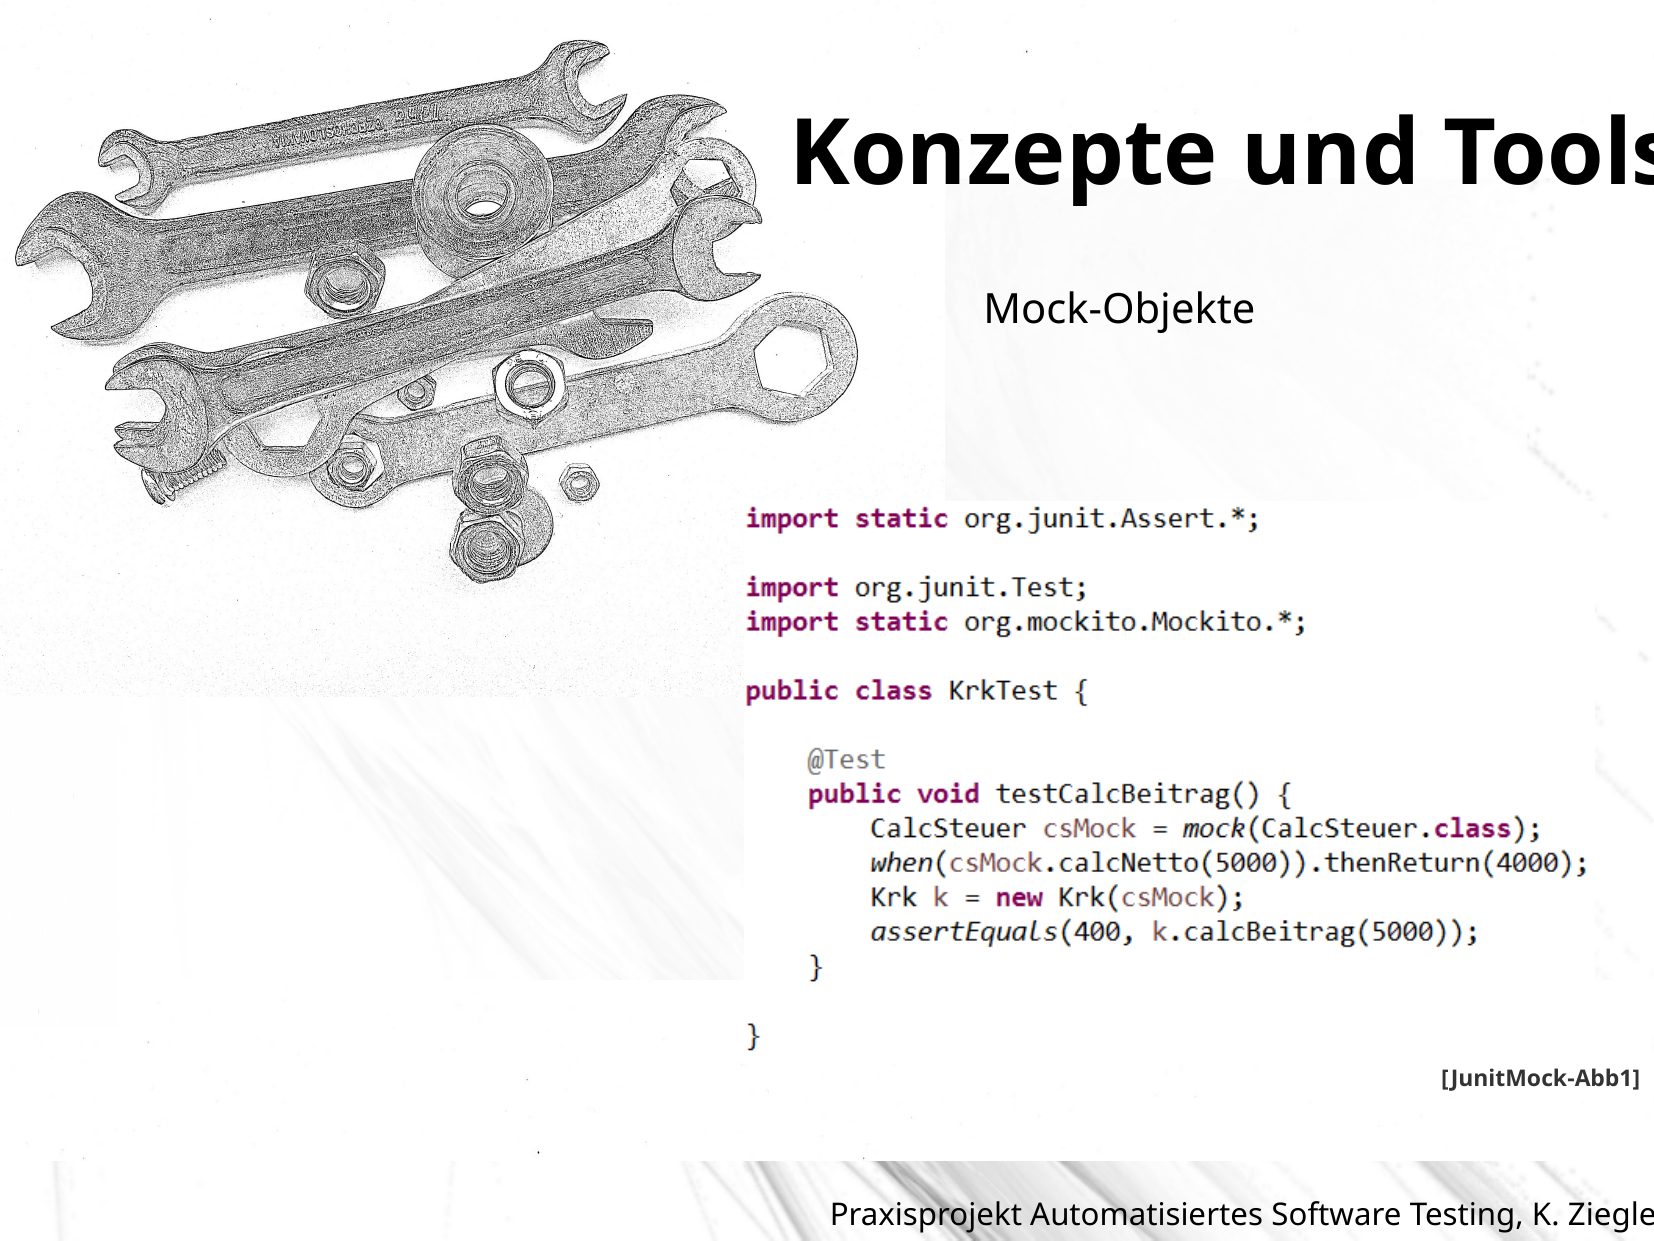

Konzepte und Tools
#
Mock-Objekte
[JunitMock-Abb1]
Praxisprojekt Automatisiertes Software Testing, K. Ziegler